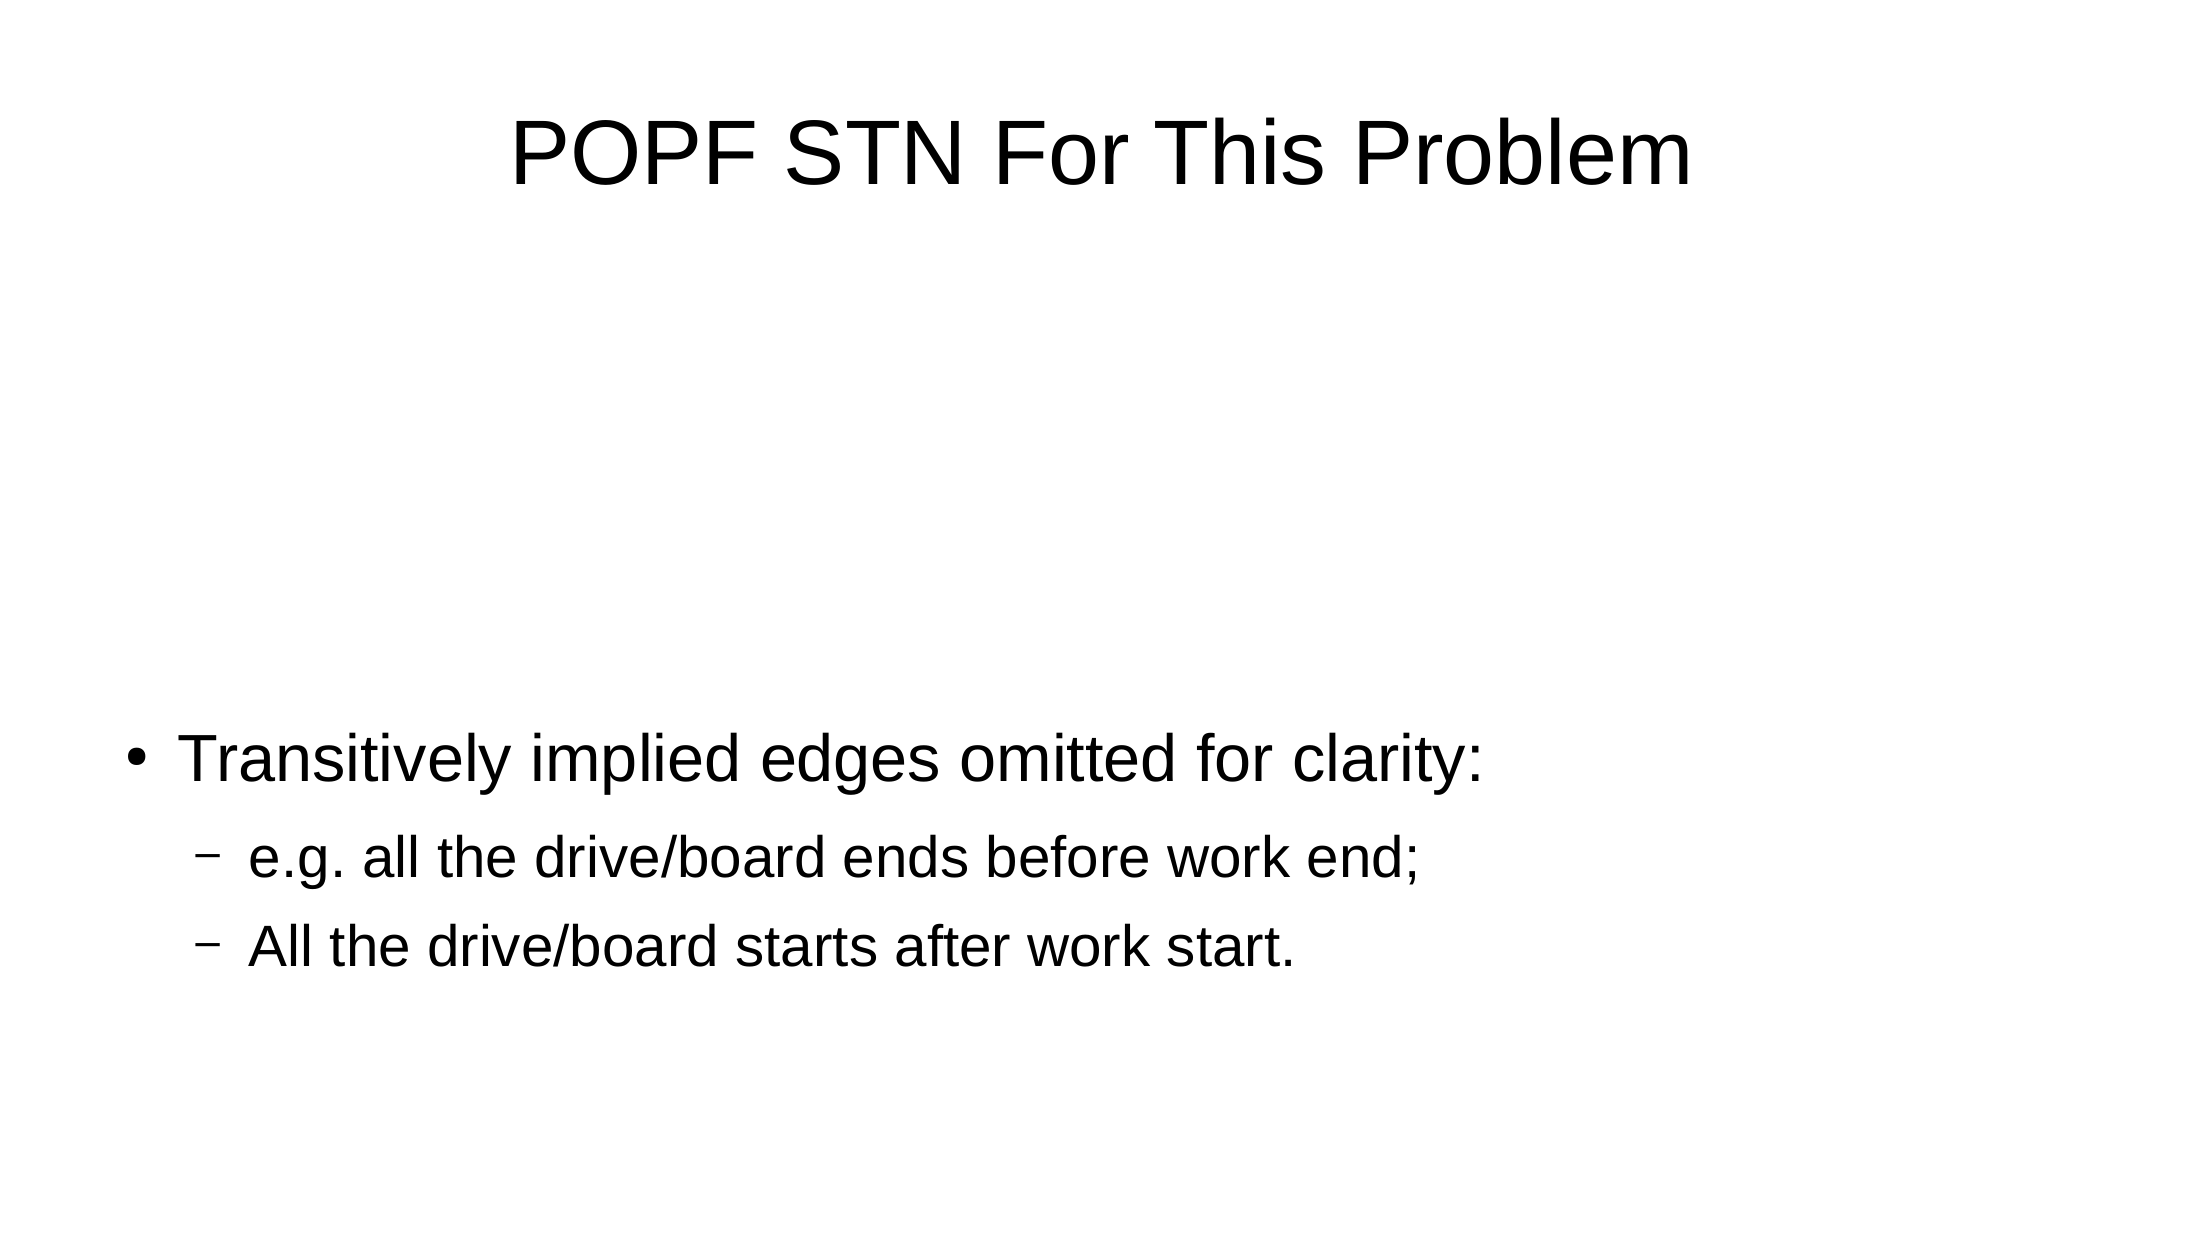

# POPF STN For This Problem
Transitively implied edges omitted for clarity:
e.g. all the drive/board ends before work end;
All the drive/board starts after work start.